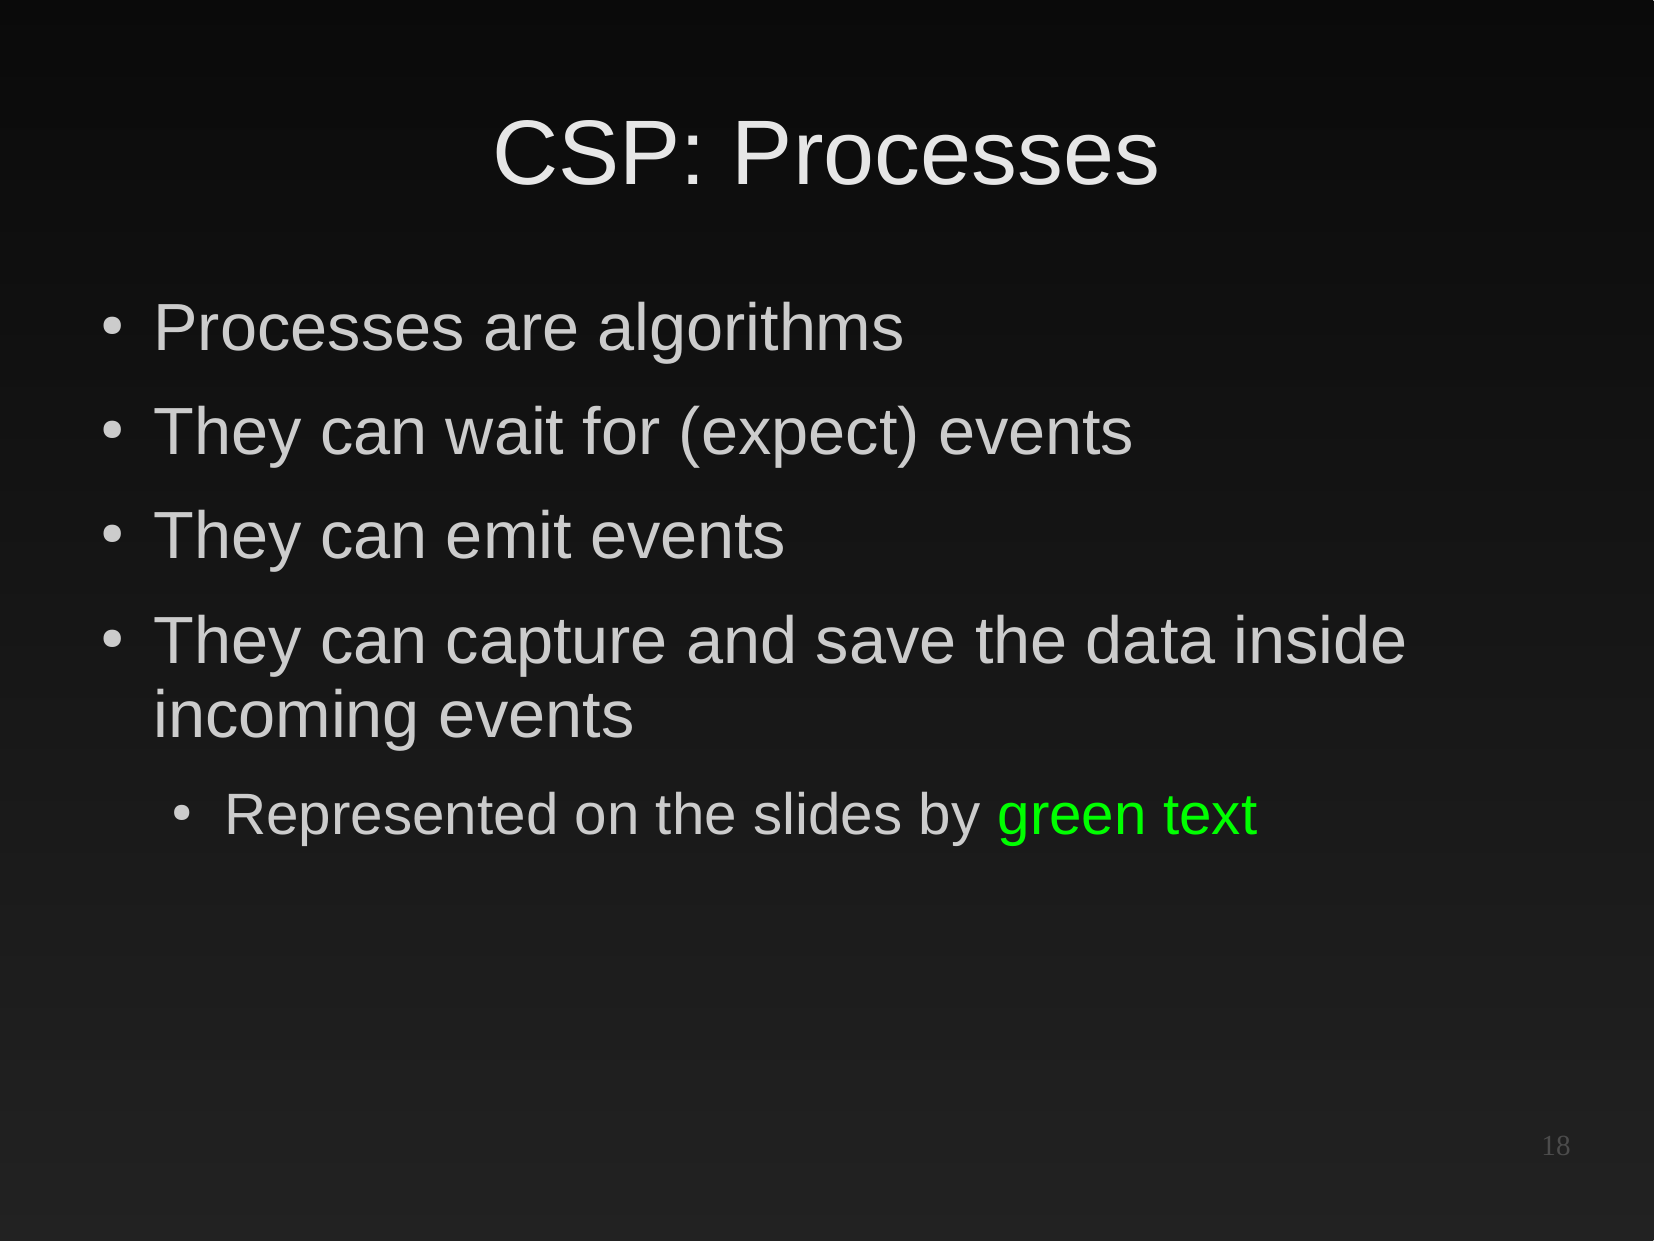

# CSP: Processes
Processes are algorithms
They can wait for (expect) events
They can emit events
They can capture and save the data inside incoming events
Represented on the slides by green text
18